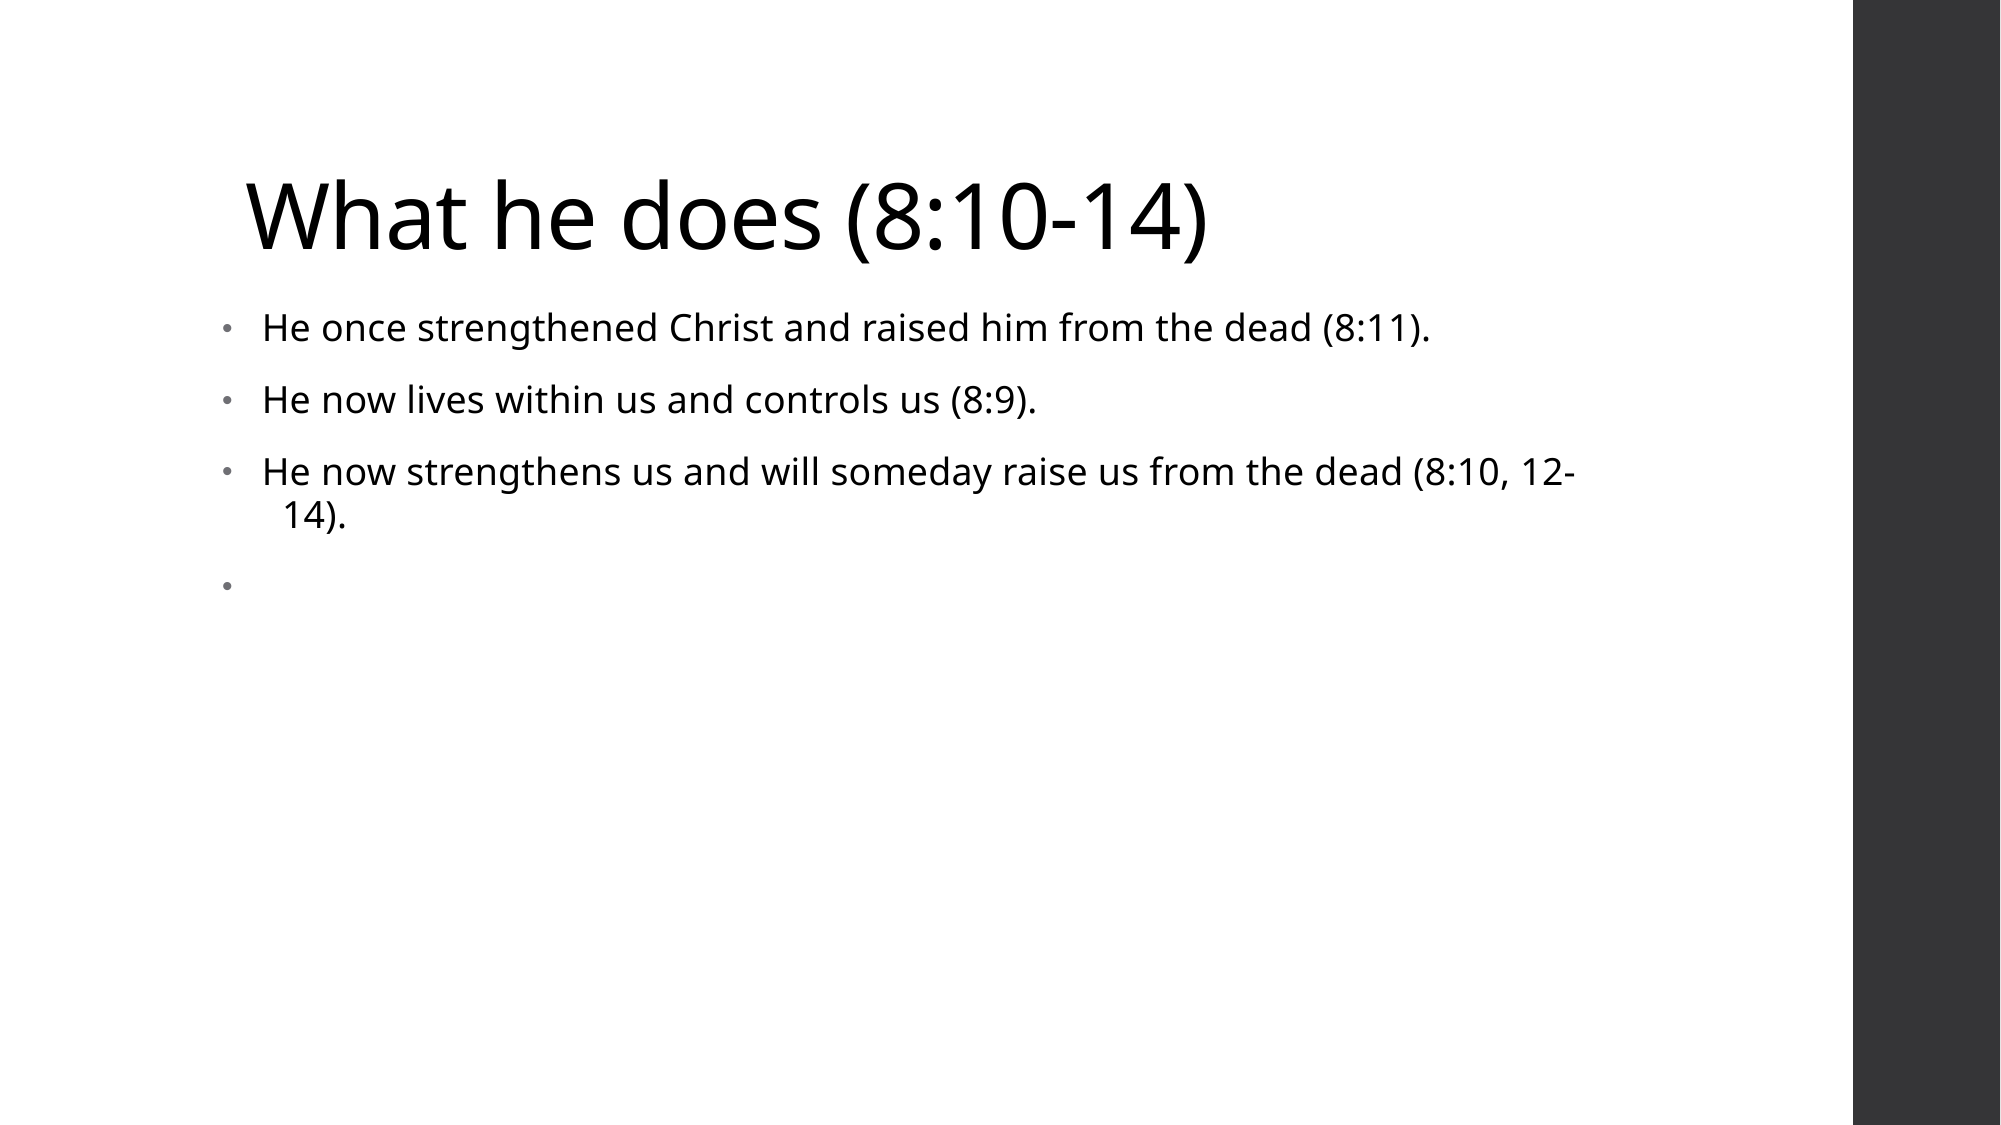

# What he does (8:10-14)
 He once strengthened Christ and raised him from the dead (8:11).
 He now lives within us and controls us (8:9).
 He now strengthens us and will someday raise us from the dead (8:10, 12-14).